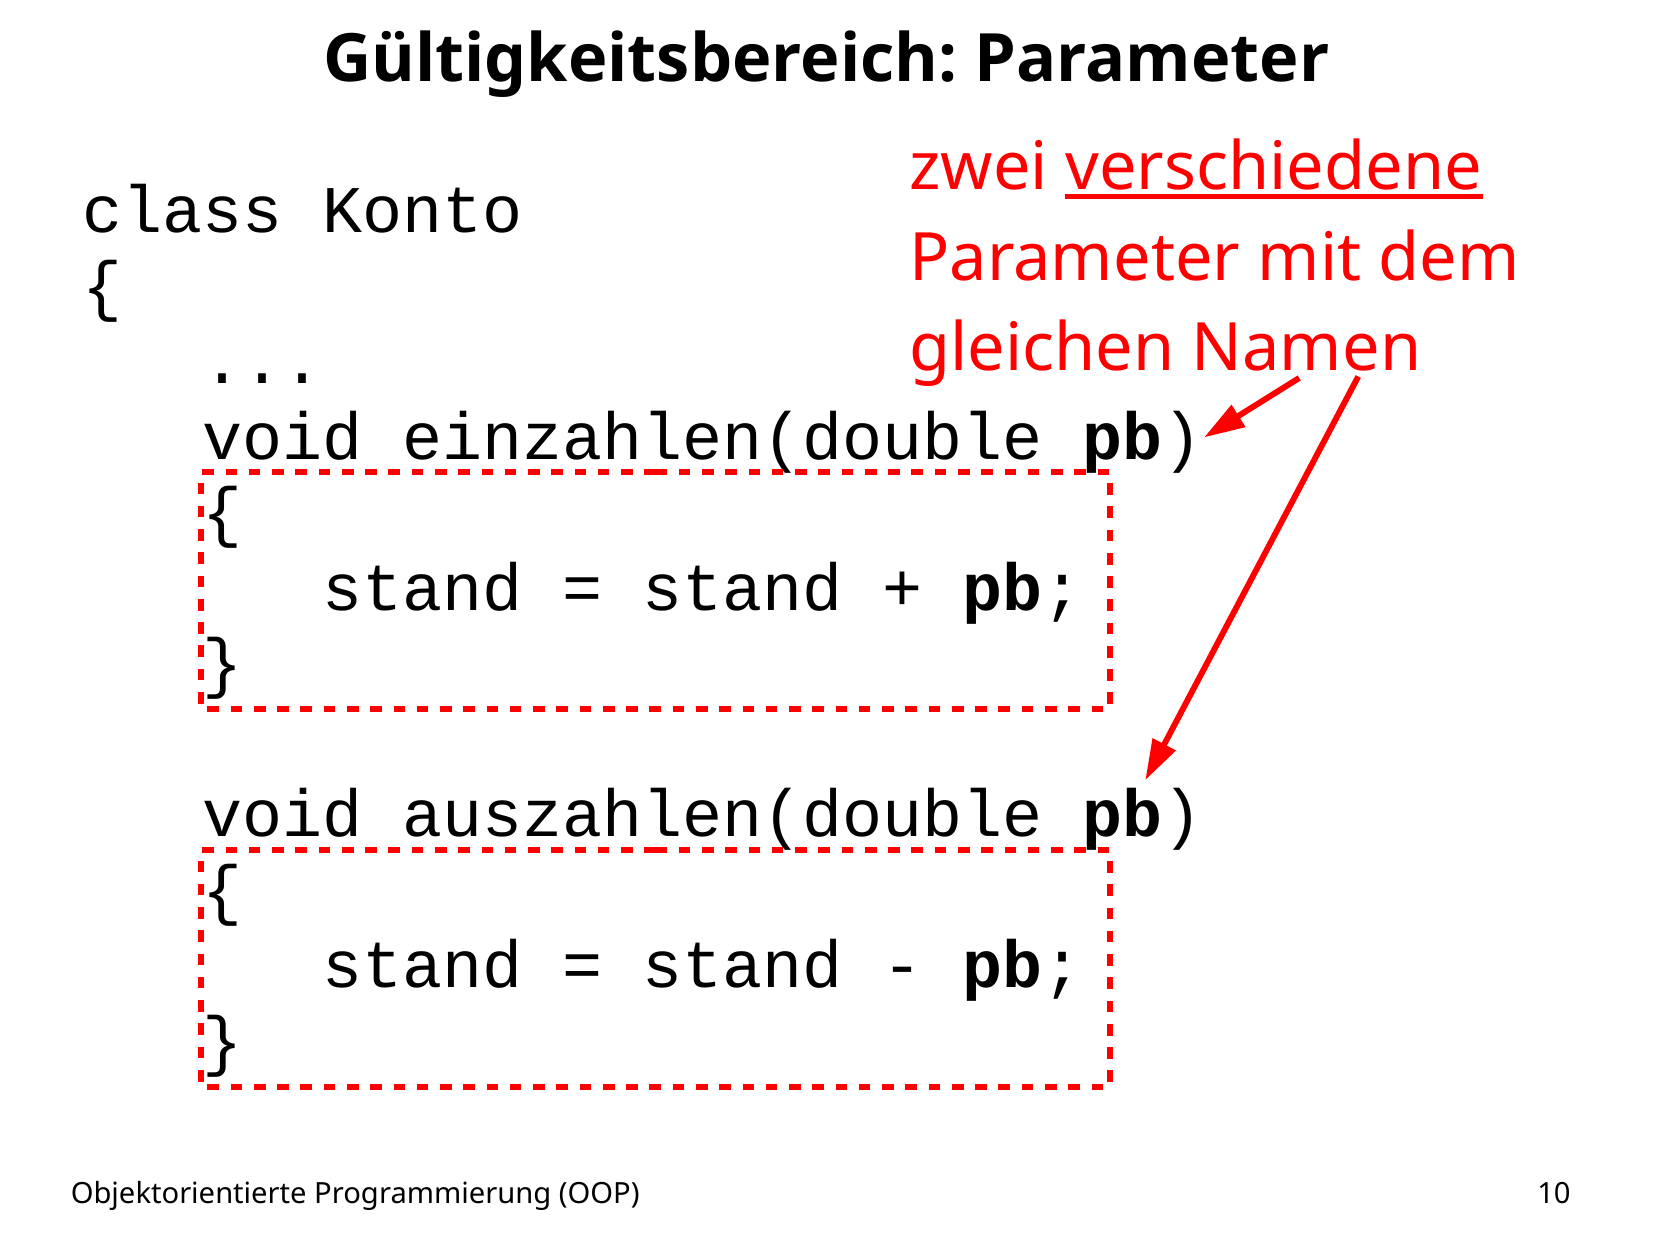

# Gültigkeitsbereich: Parameter
zwei verschiedene Parameter mit dem gleichen Namen
class Konto
{
 ...
 void einzahlen(double pb)
 {
 stand = stand + pb;
 }
 void auszahlen(double pb)
 {
 stand = stand - pb;
 }
Objektorientierte Programmierung (OOP)
10